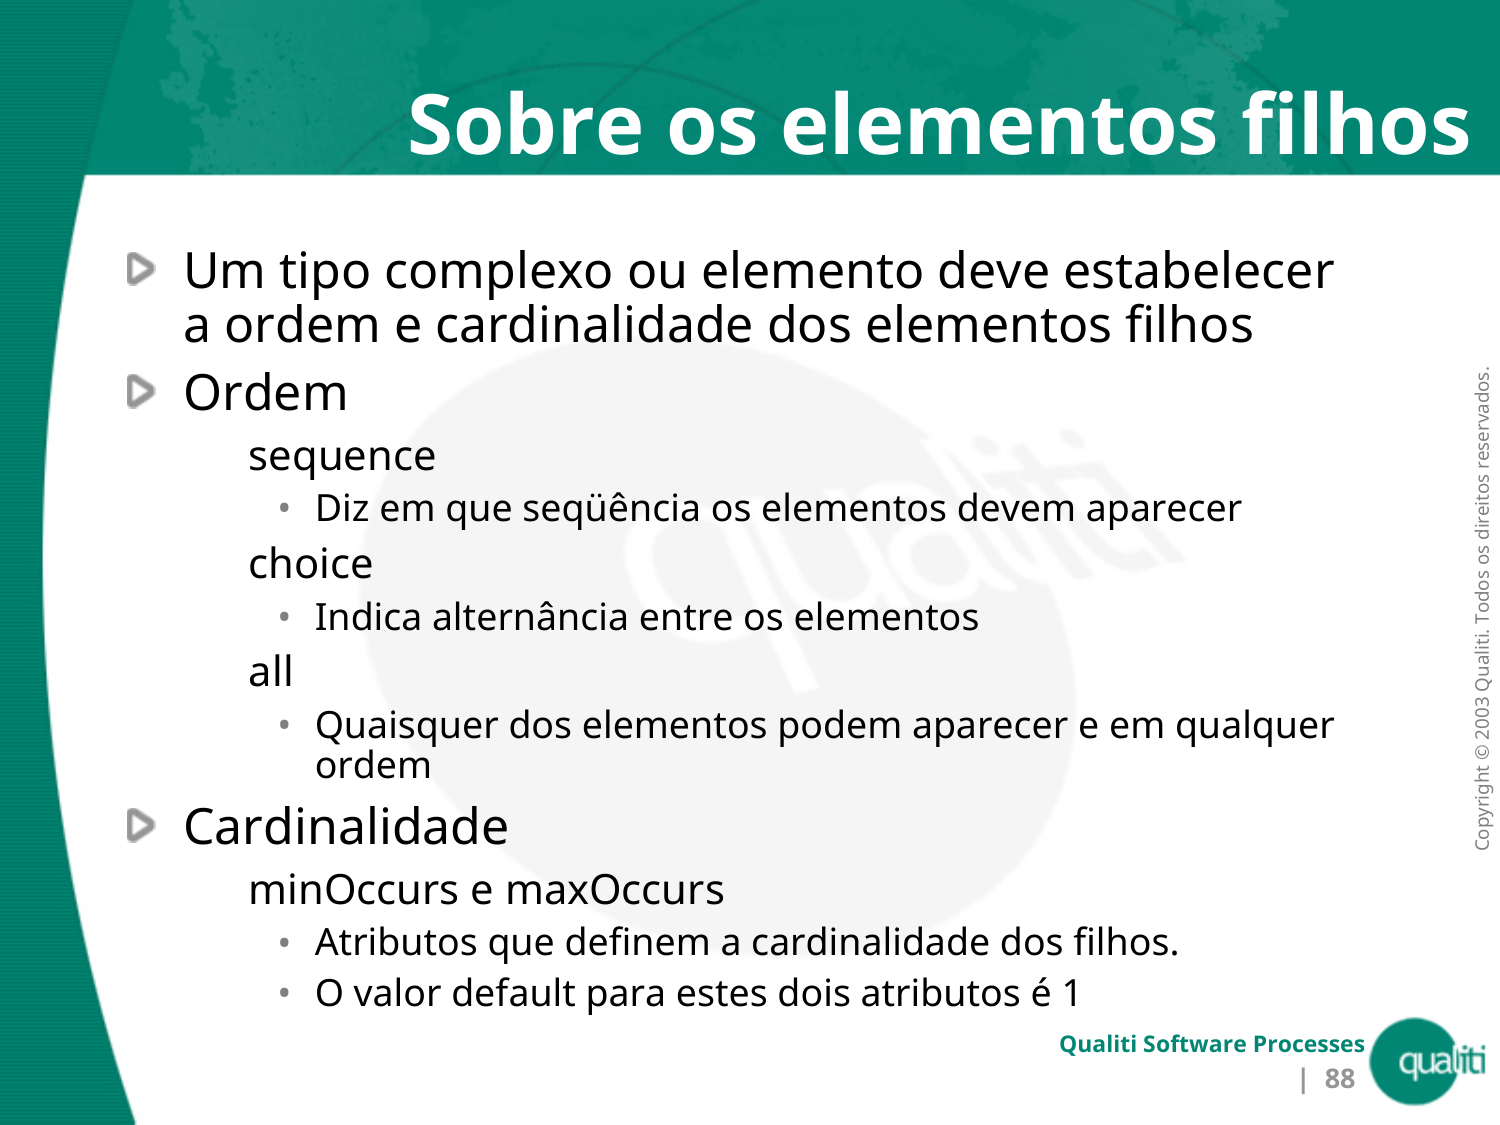

# Sobre os elementos filhos
Um tipo complexo ou elemento deve estabelecer a ordem e cardinalidade dos elementos filhos
Ordem
sequence
Diz em que seqüência os elementos devem aparecer
choice
Indica alternância entre os elementos
all
Quaisquer dos elementos podem aparecer e em qualquer ordem
Cardinalidade
minOccurs e maxOccurs
Atributos que definem a cardinalidade dos filhos.
O valor default para estes dois atributos é 1